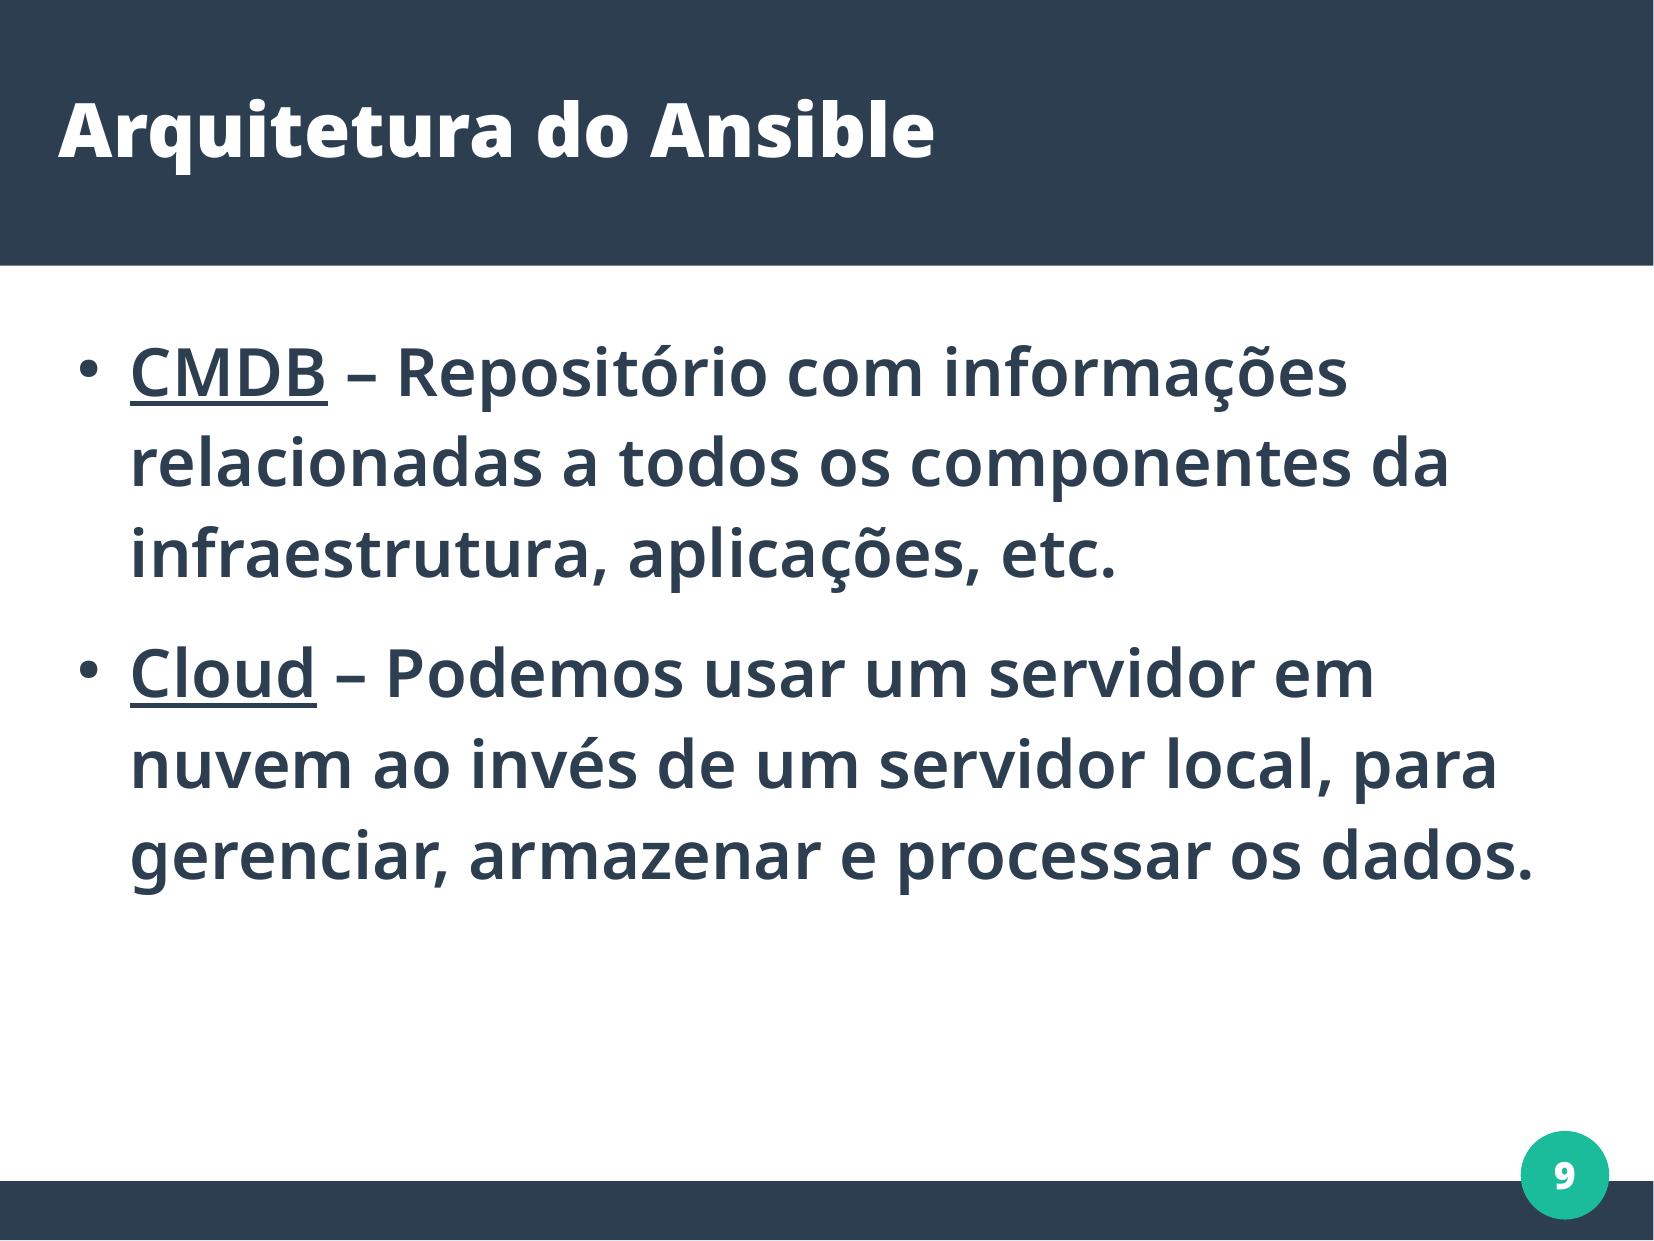

# Arquitetura do Ansible
CMDB – Repositório com informações relacionadas a todos os componentes da infraestrutura, aplicações, etc.
Cloud – Podemos usar um servidor em nuvem ao invés de um servidor local, para gerenciar, armazenar e processar os dados.
9